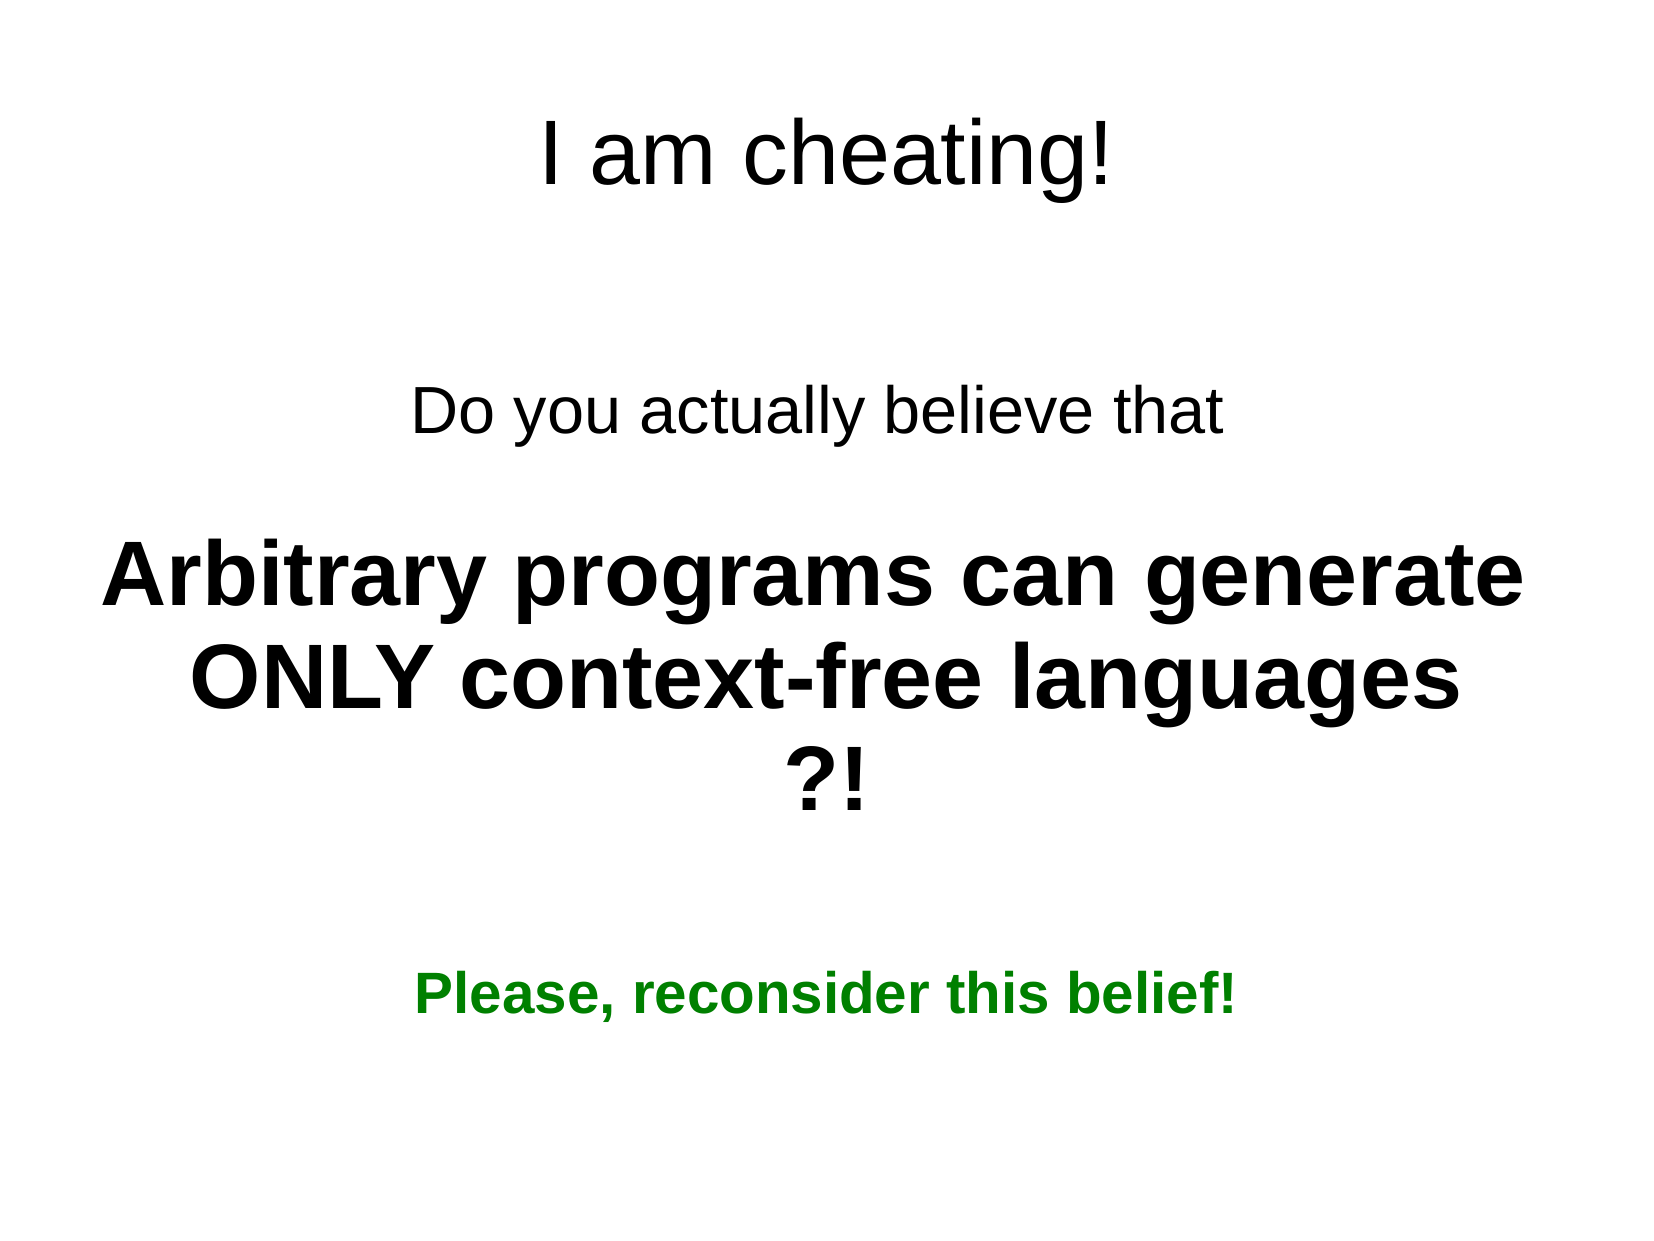

# I am cheating!
Do you actually believe that
Arbitrary programs can generate
ONLY context-free languages
?!
Please, reconsider this belief!